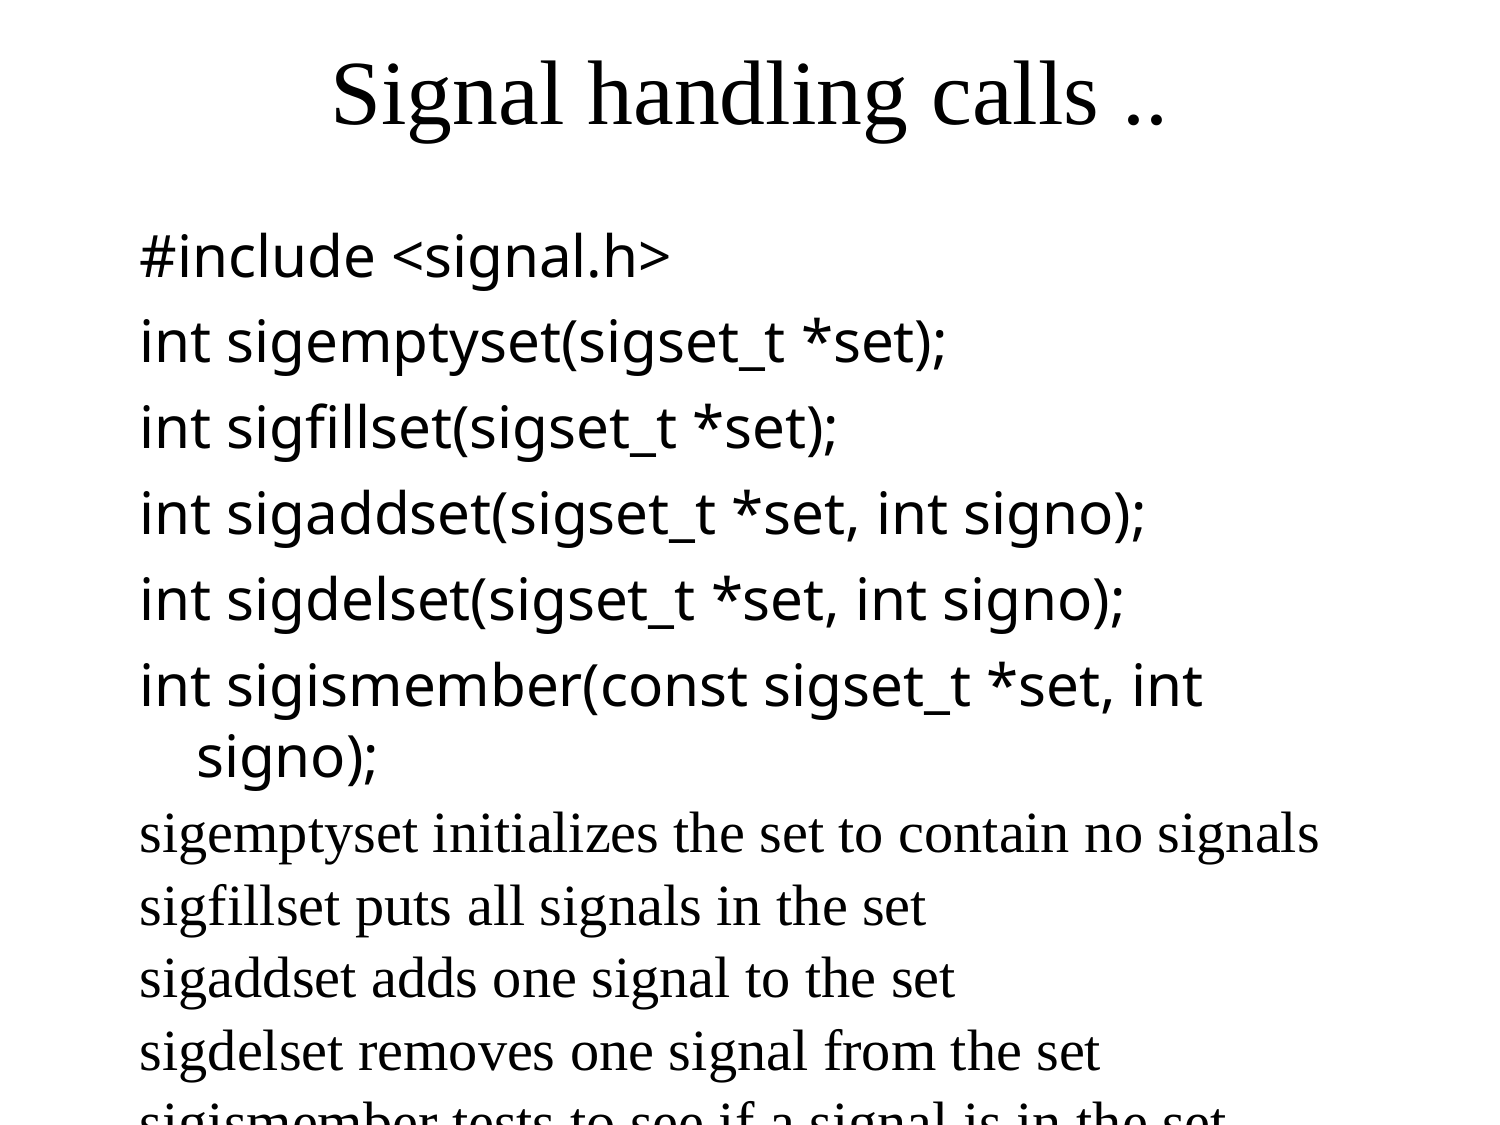

# Signal handling calls ..
#include <signal.h>
int sigemptyset(sigset_t *set);
int sigfillset(sigset_t *set);
int sigaddset(sigset_t *set, int signo);
int sigdelset(sigset_t *set, int signo);
int sigismember(const sigset_t *set, int signo);
sigemptyset initializes the set to contain no signals
sigfillset puts all signals in the set
sigaddset adds one signal to the set
sigdelset removes one signal from the set
sigismember tests to see if a signal is in the set